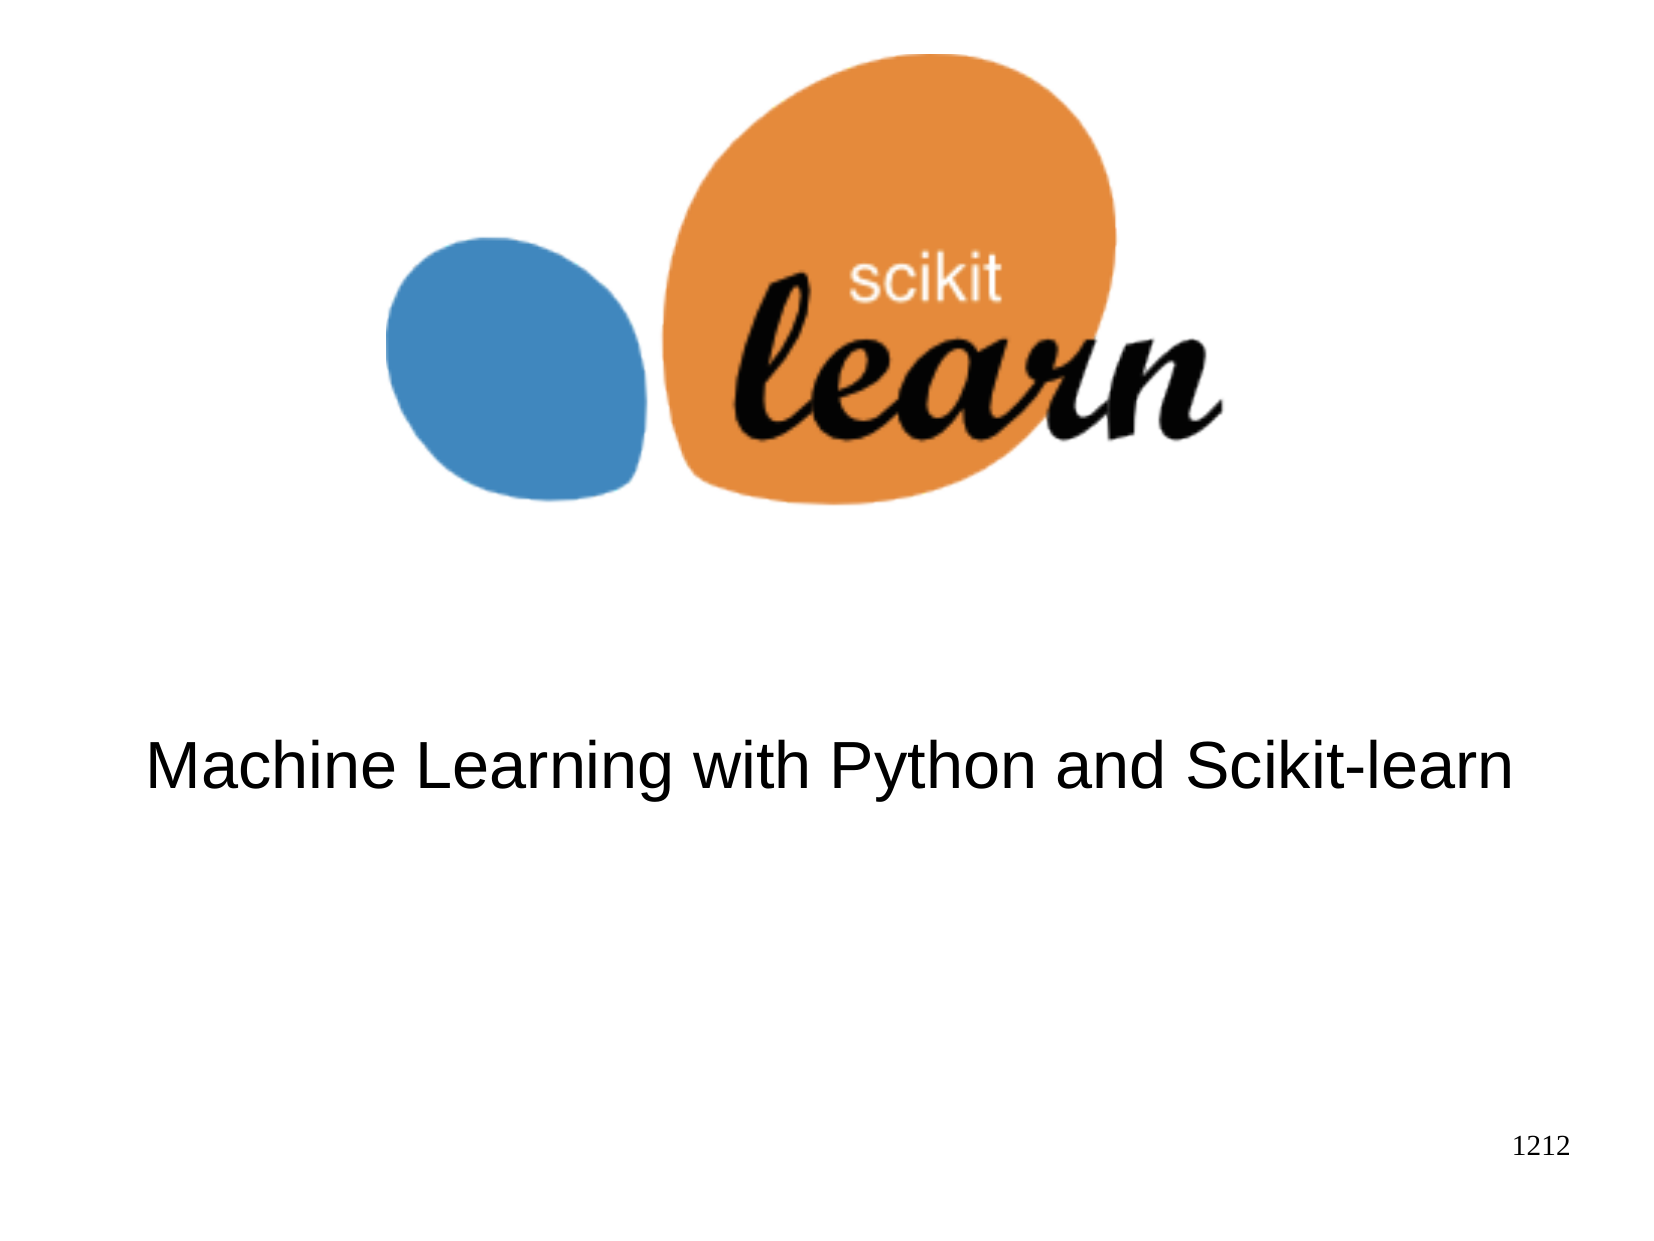

# Machine Learning with Python and Scikit-learn
12